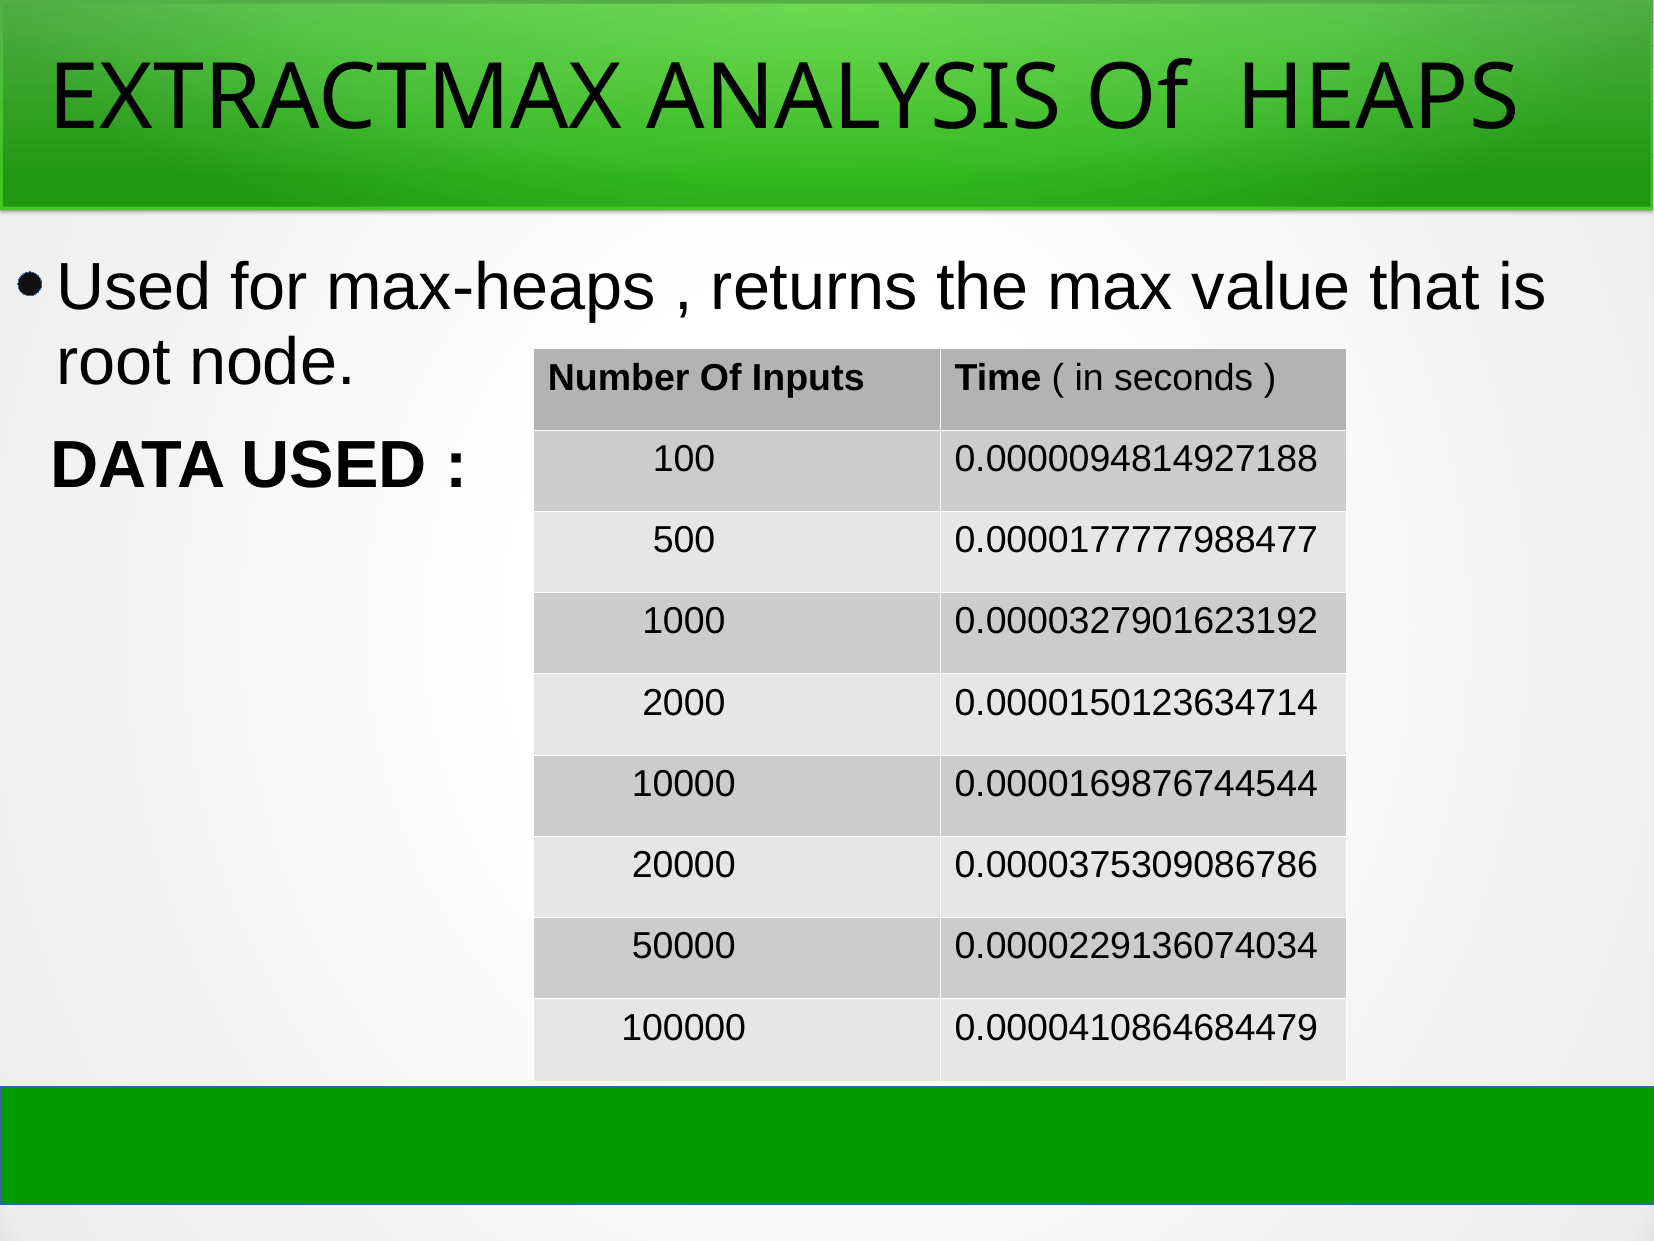

EXTRACTMAX ANALYSIS Of HEAPS
Used for max-heaps , returns the max value that is
root node.
| Number Of Inputs | Time ( in seconds ) |
| --- | --- |
| 100 | 0.0000094814927188 |
| 500 | 0.0000177777988477 |
| 1000 | 0.0000327901623192 |
| 2000 | 0.0000150123634714 |
| 10000 | 0.0000169876744544 |
| 20000 | 0.0000375309086786 |
| 50000 | 0.0000229136074034 |
| 100000 | 0.0000410864684479 |
DATA USED :
12/26/03
AVL Trees - Lecture 8
43